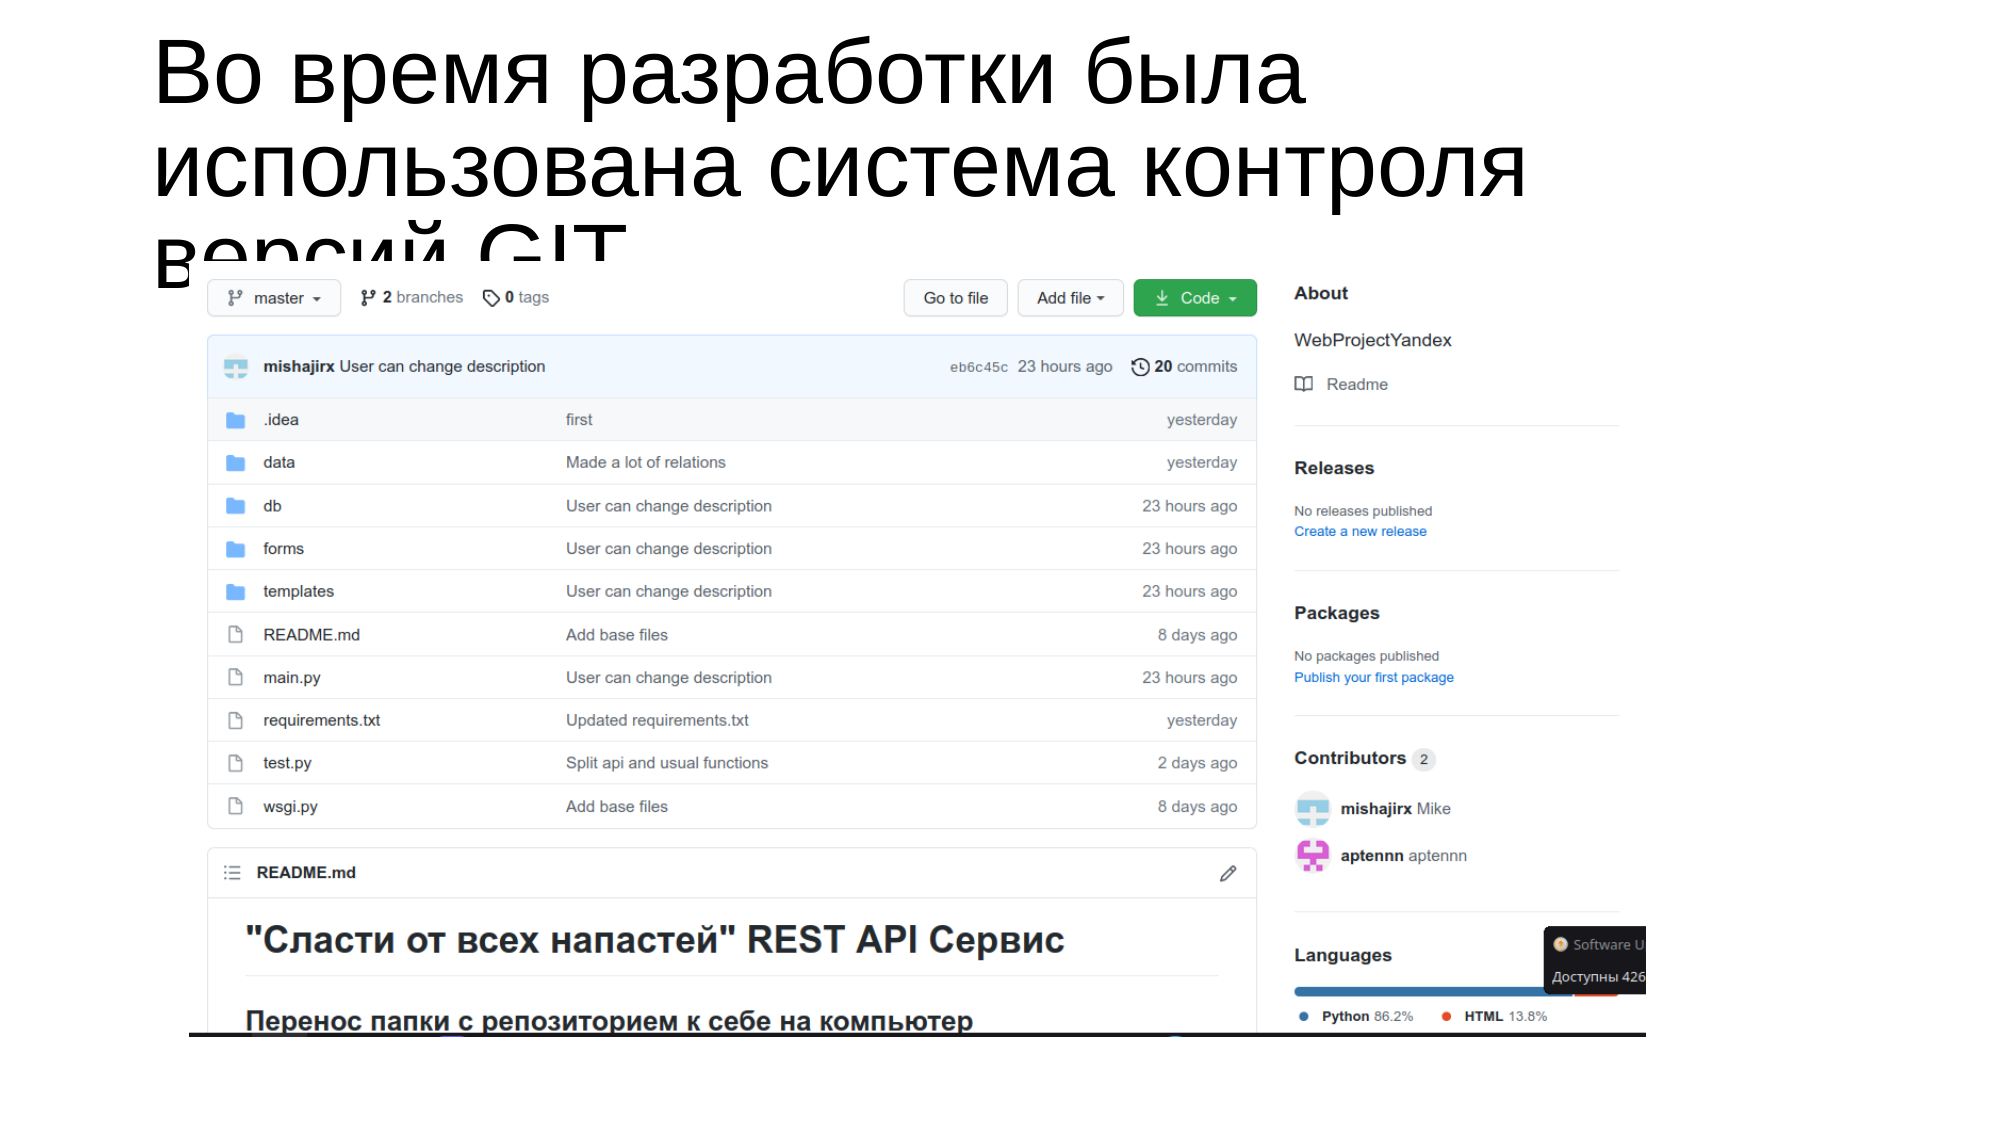

# Во время разработки была использована система контроля версий GIT.